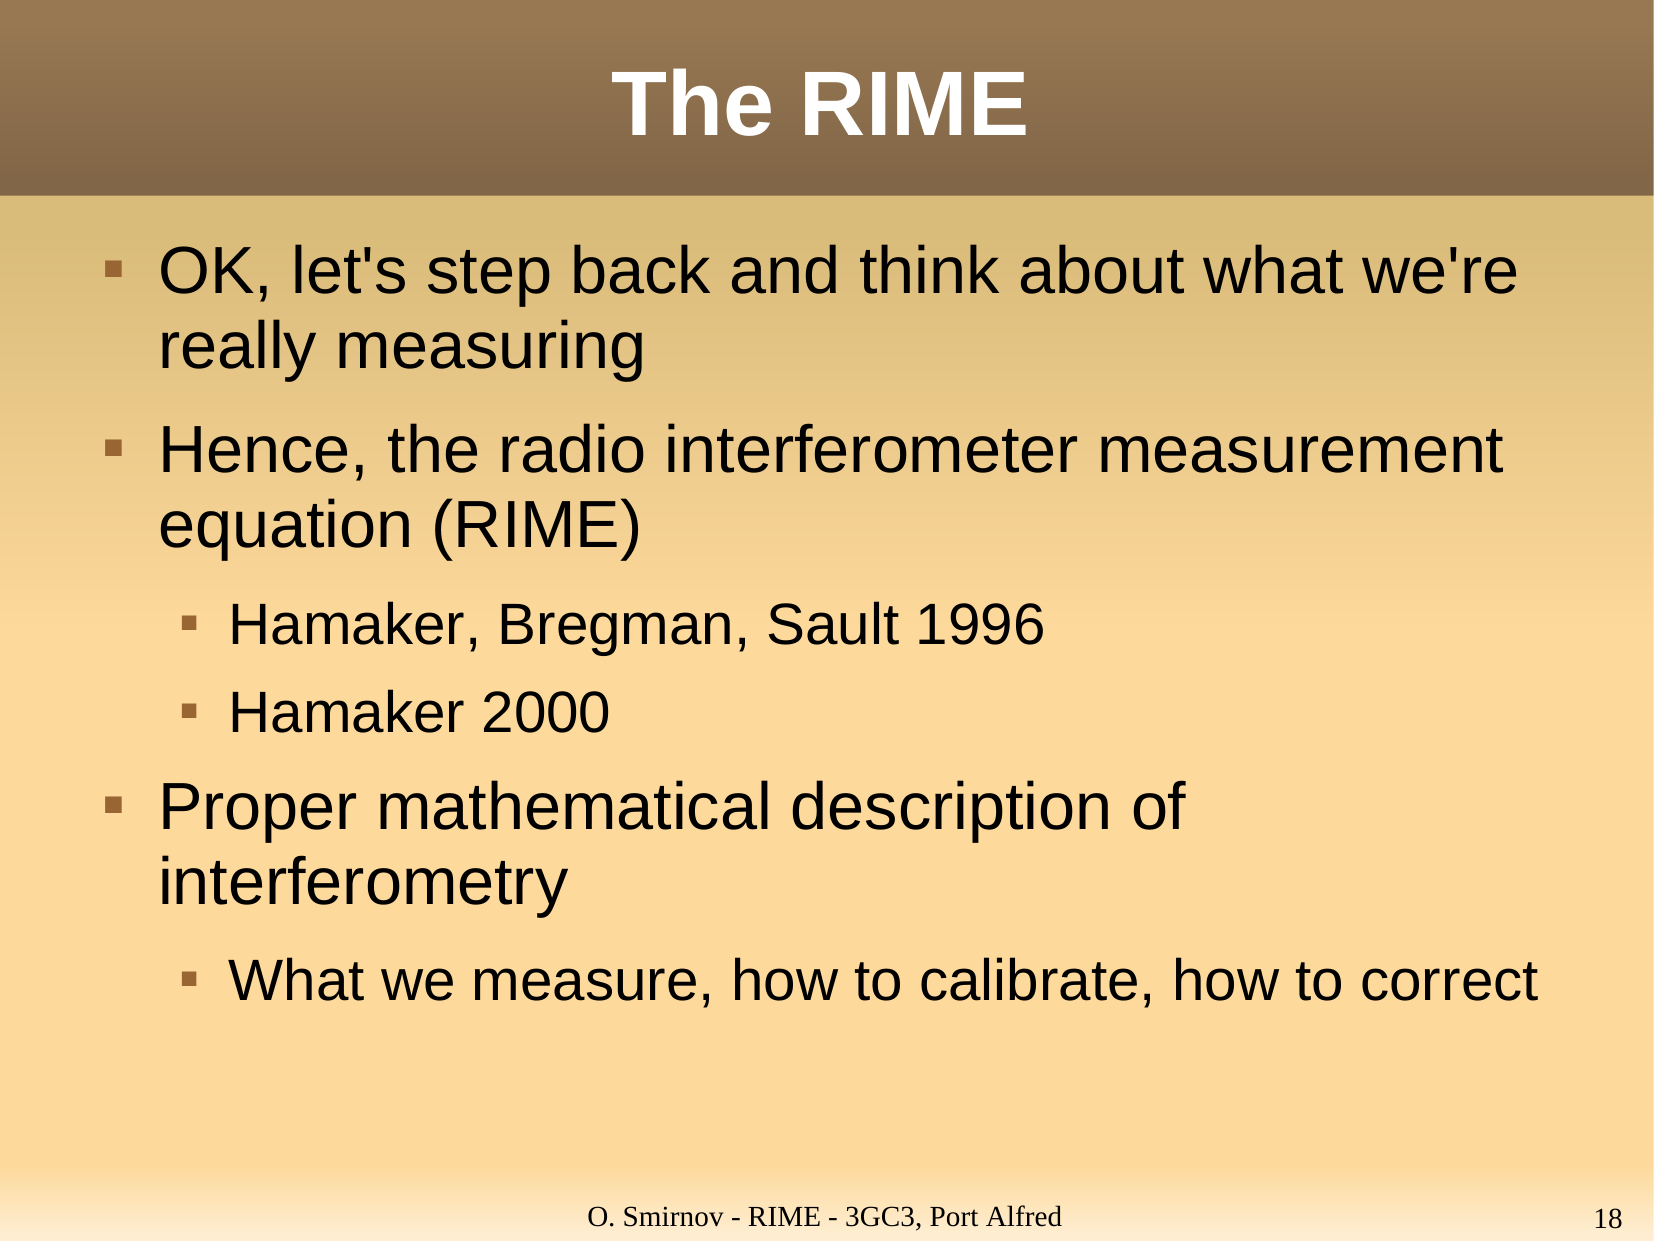

# The RIME
OK, let's step back and think about what we're really measuring
Hence, the radio interferometer measurement equation (RIME)
Hamaker, Bregman, Sault 1996
Hamaker 2000
Proper mathematical description of interferometry
What we measure, how to calibrate, how to correct
O. Smirnov - RIME - 3GC3, Port Alfred
18